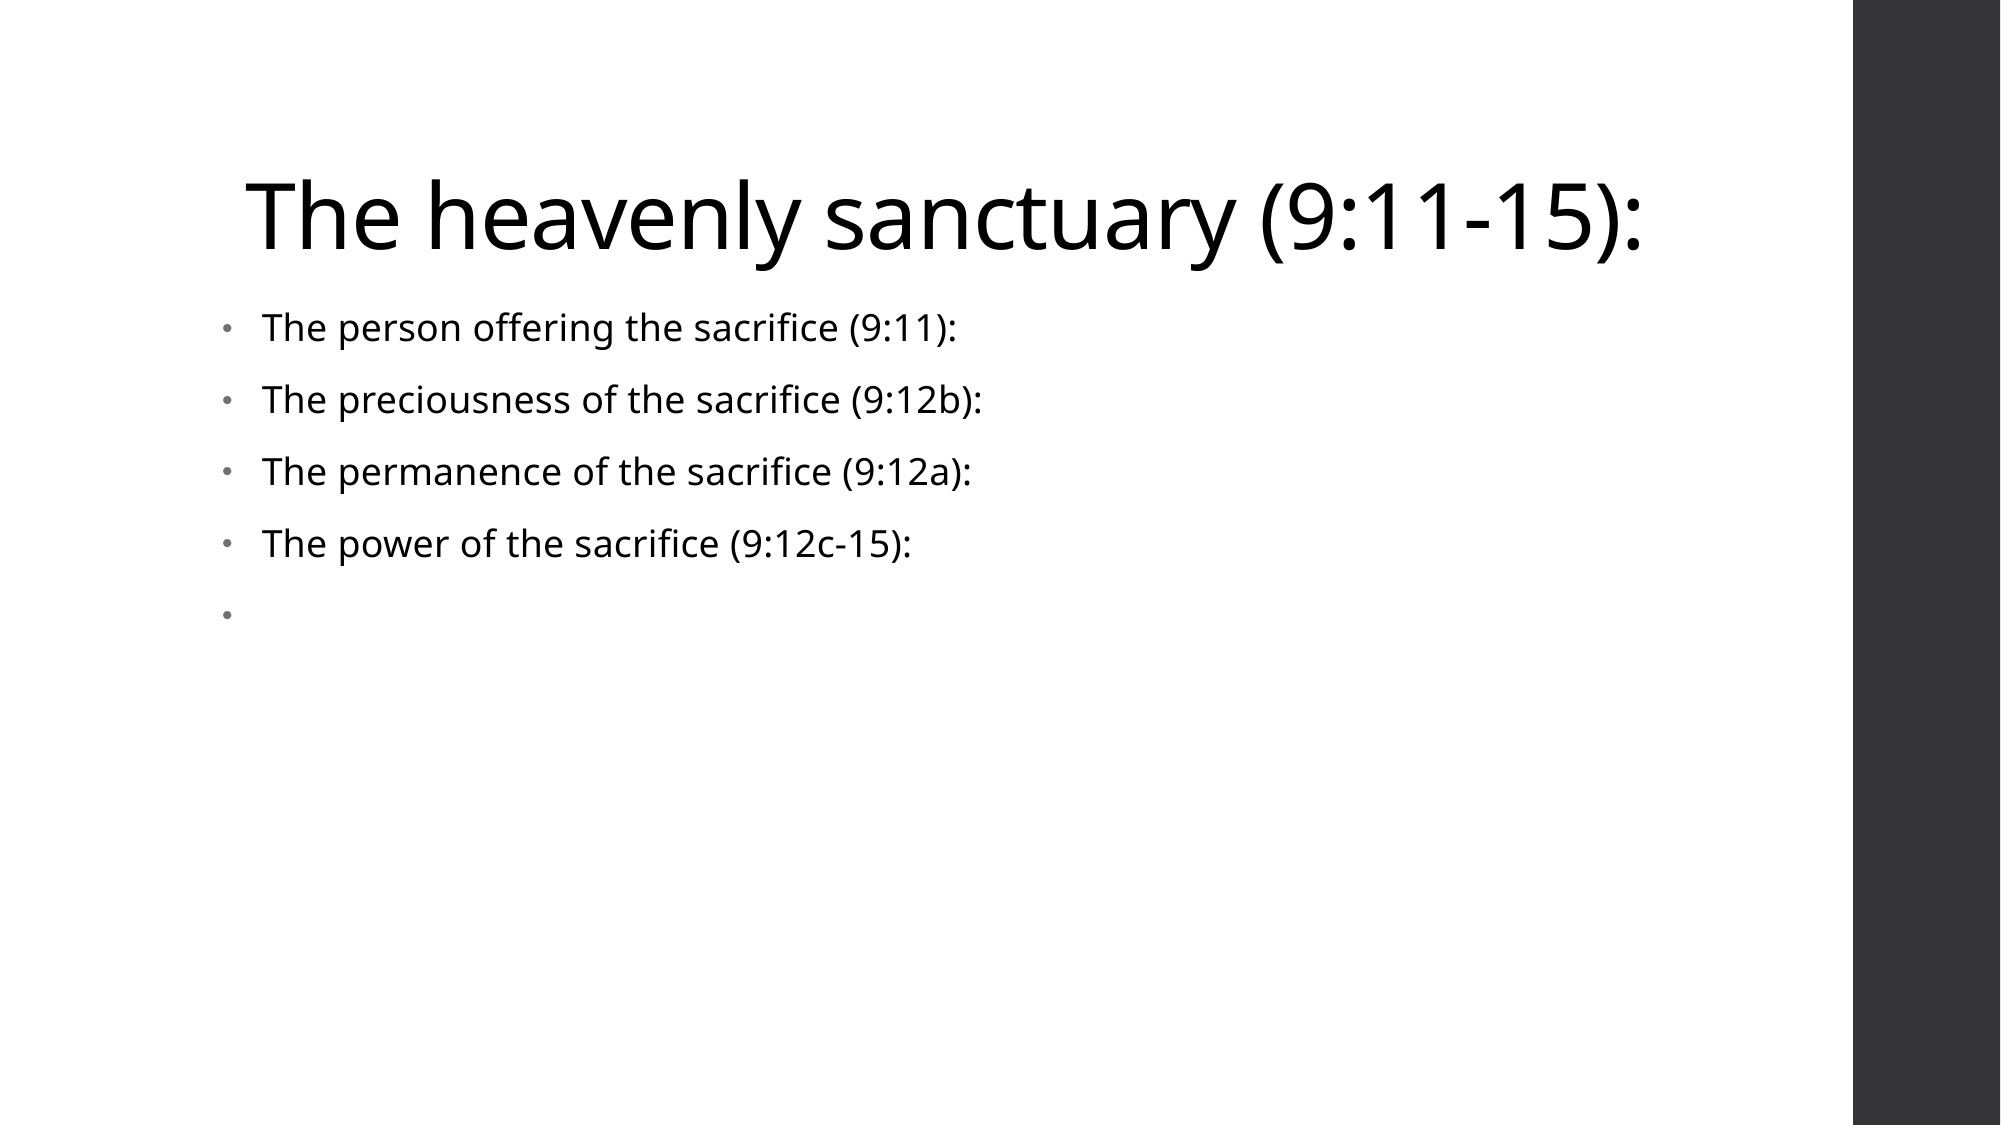

# The heavenly sanctuary (9:11-15):
 The person offering the sacrifice (9:11):
 The preciousness of the sacrifice (9:12b):
 The permanence of the sacrifice (9:12a):
 The power of the sacrifice (9:12c-15):